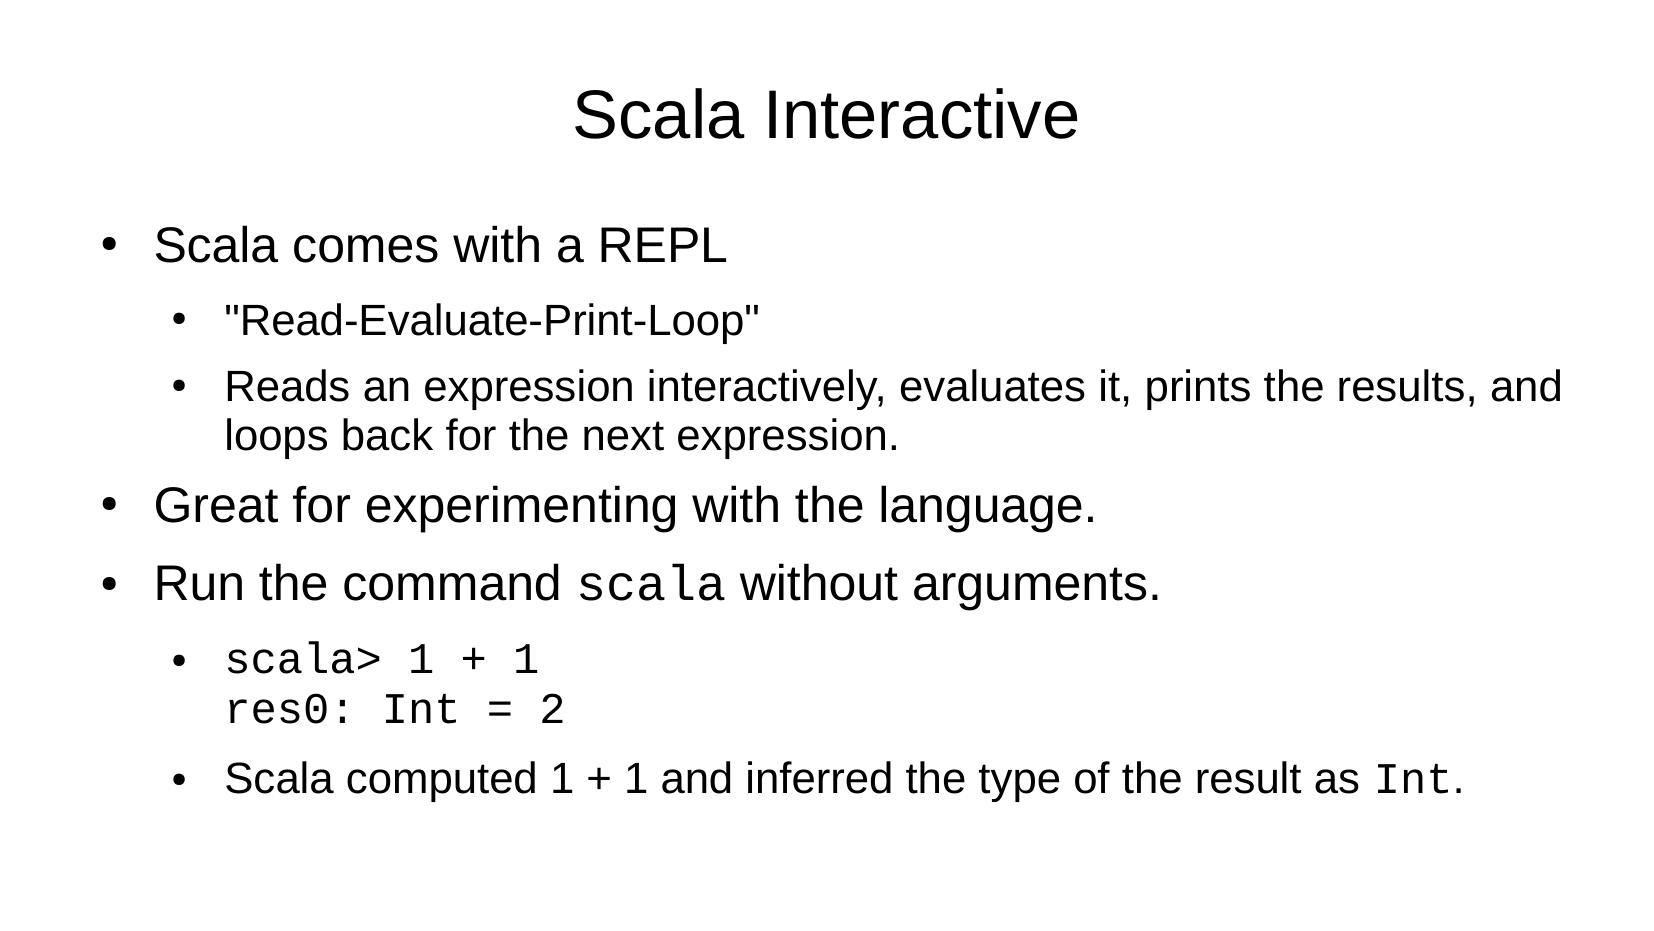

# Scala Interactive
Scala comes with a REPL
"Read-Evaluate-Print-Loop"
Reads an expression interactively, evaluates it, prints the results, and loops back for the next expression.
Great for experimenting with the language.
Run the command scala without arguments.
scala> 1 + 1
res0: Int = 2
Scala computed 1 + 1 and inferred the type of the result as Int.